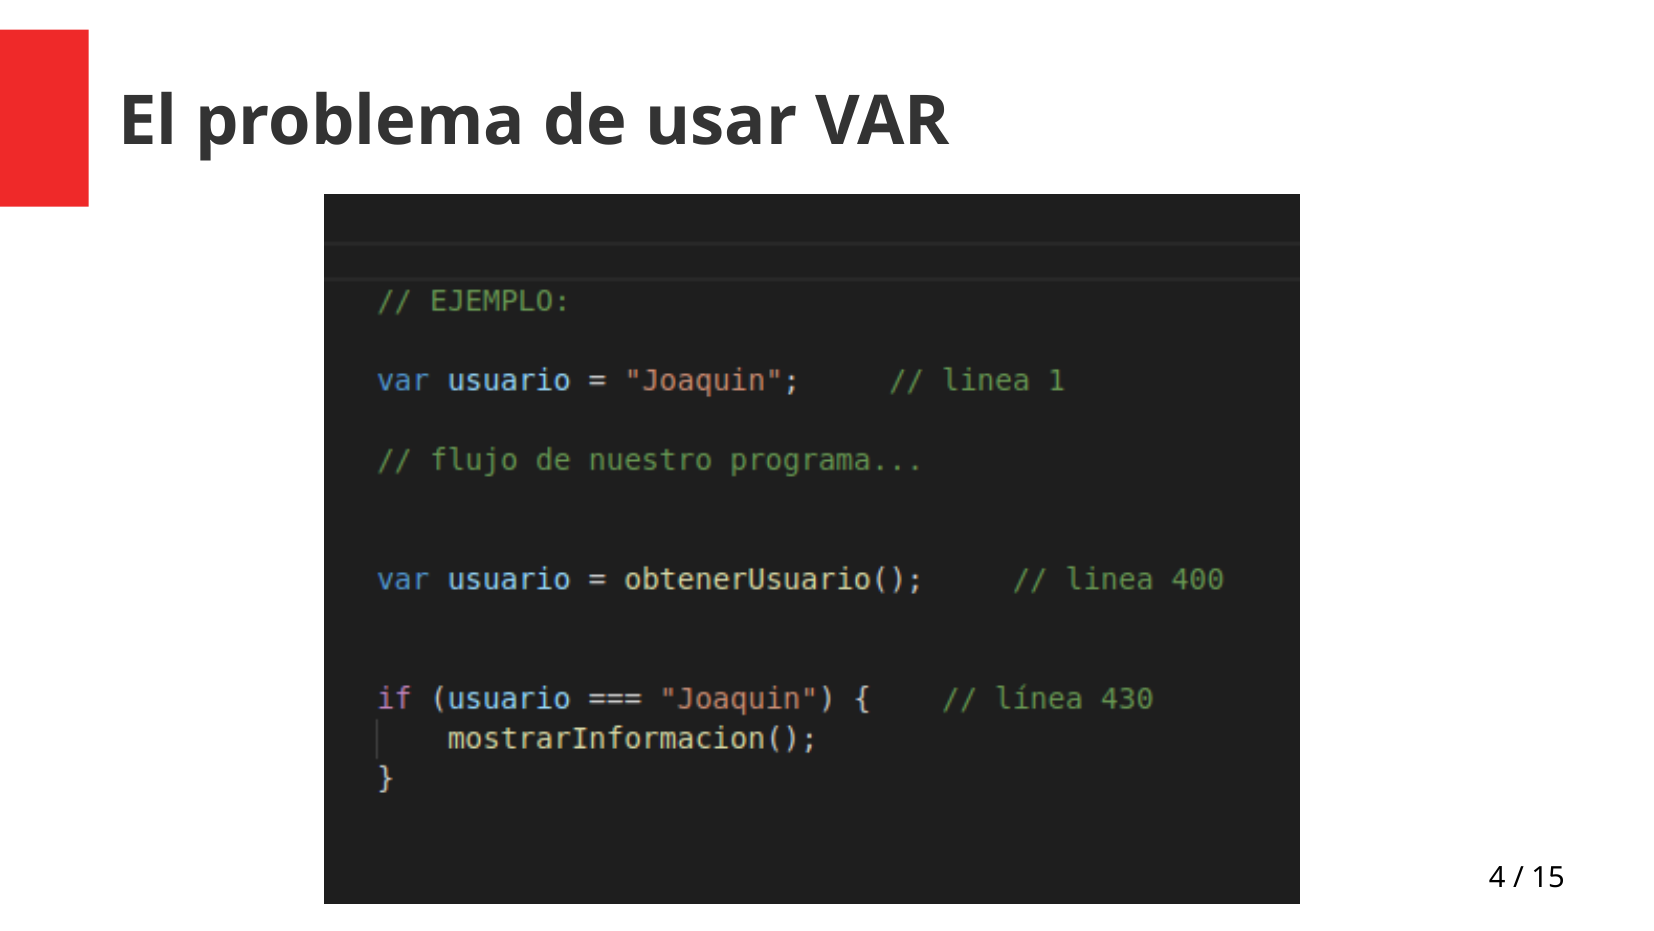

# El problema de usar VAR
4